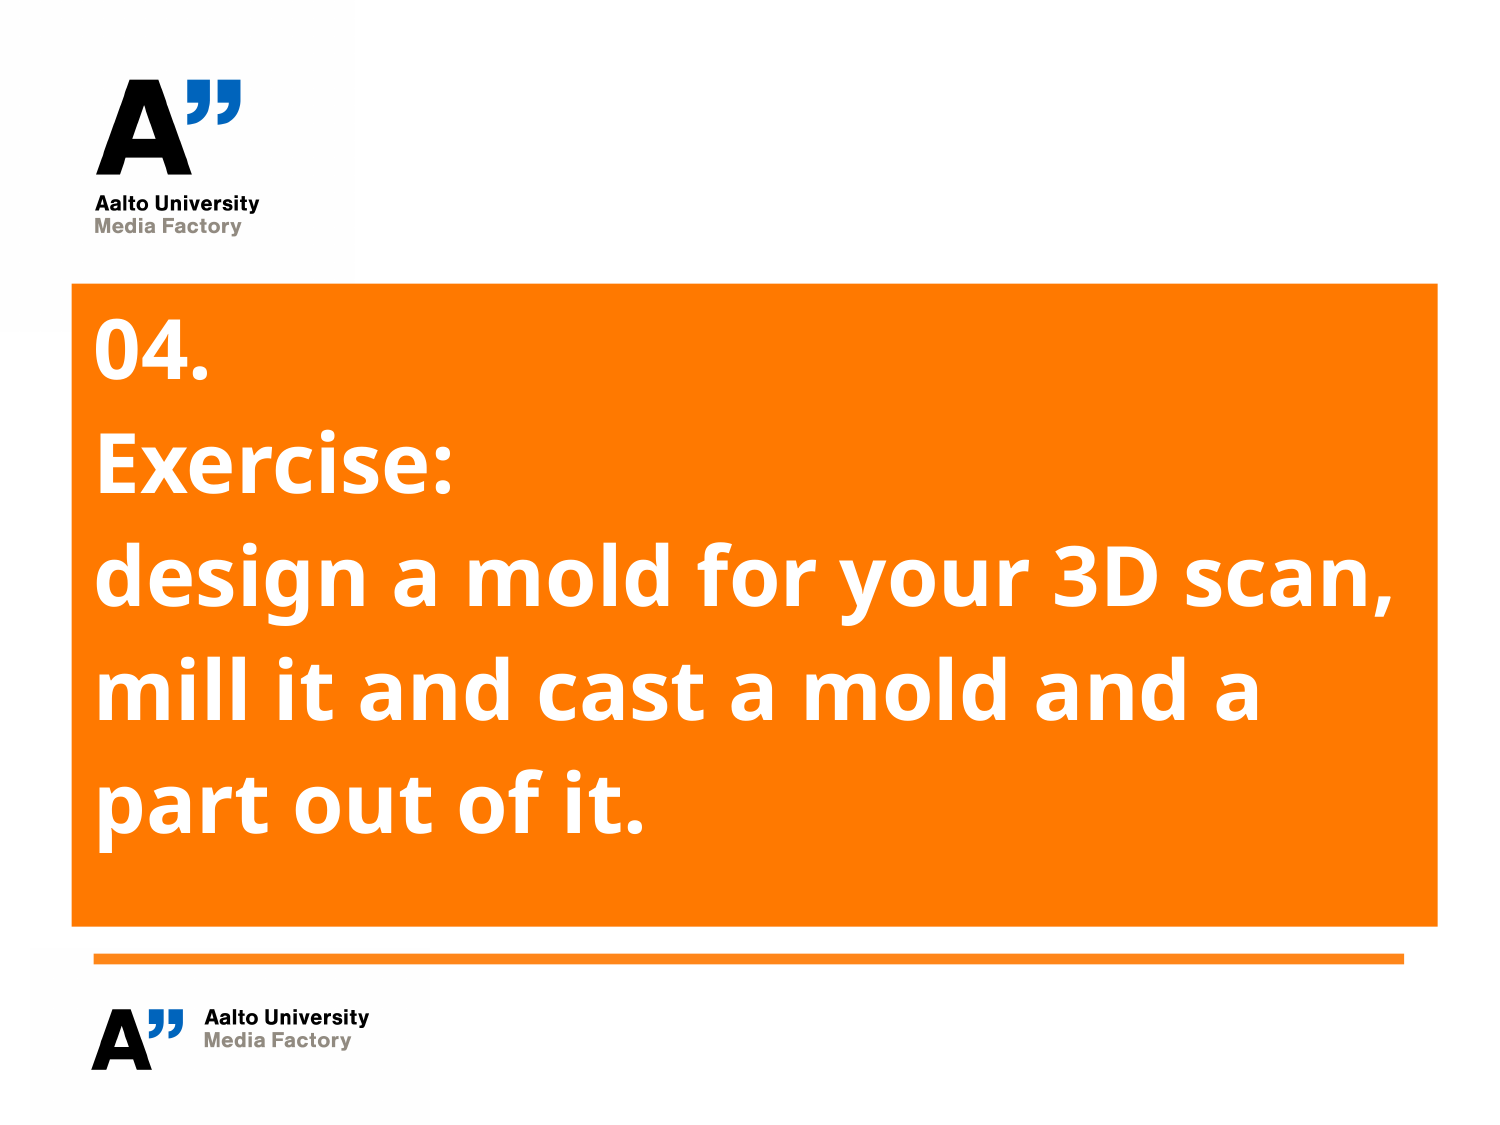

#
04.
Exercise:
design a mold for your 3D scan, mill it and cast a mold and a part out of it.